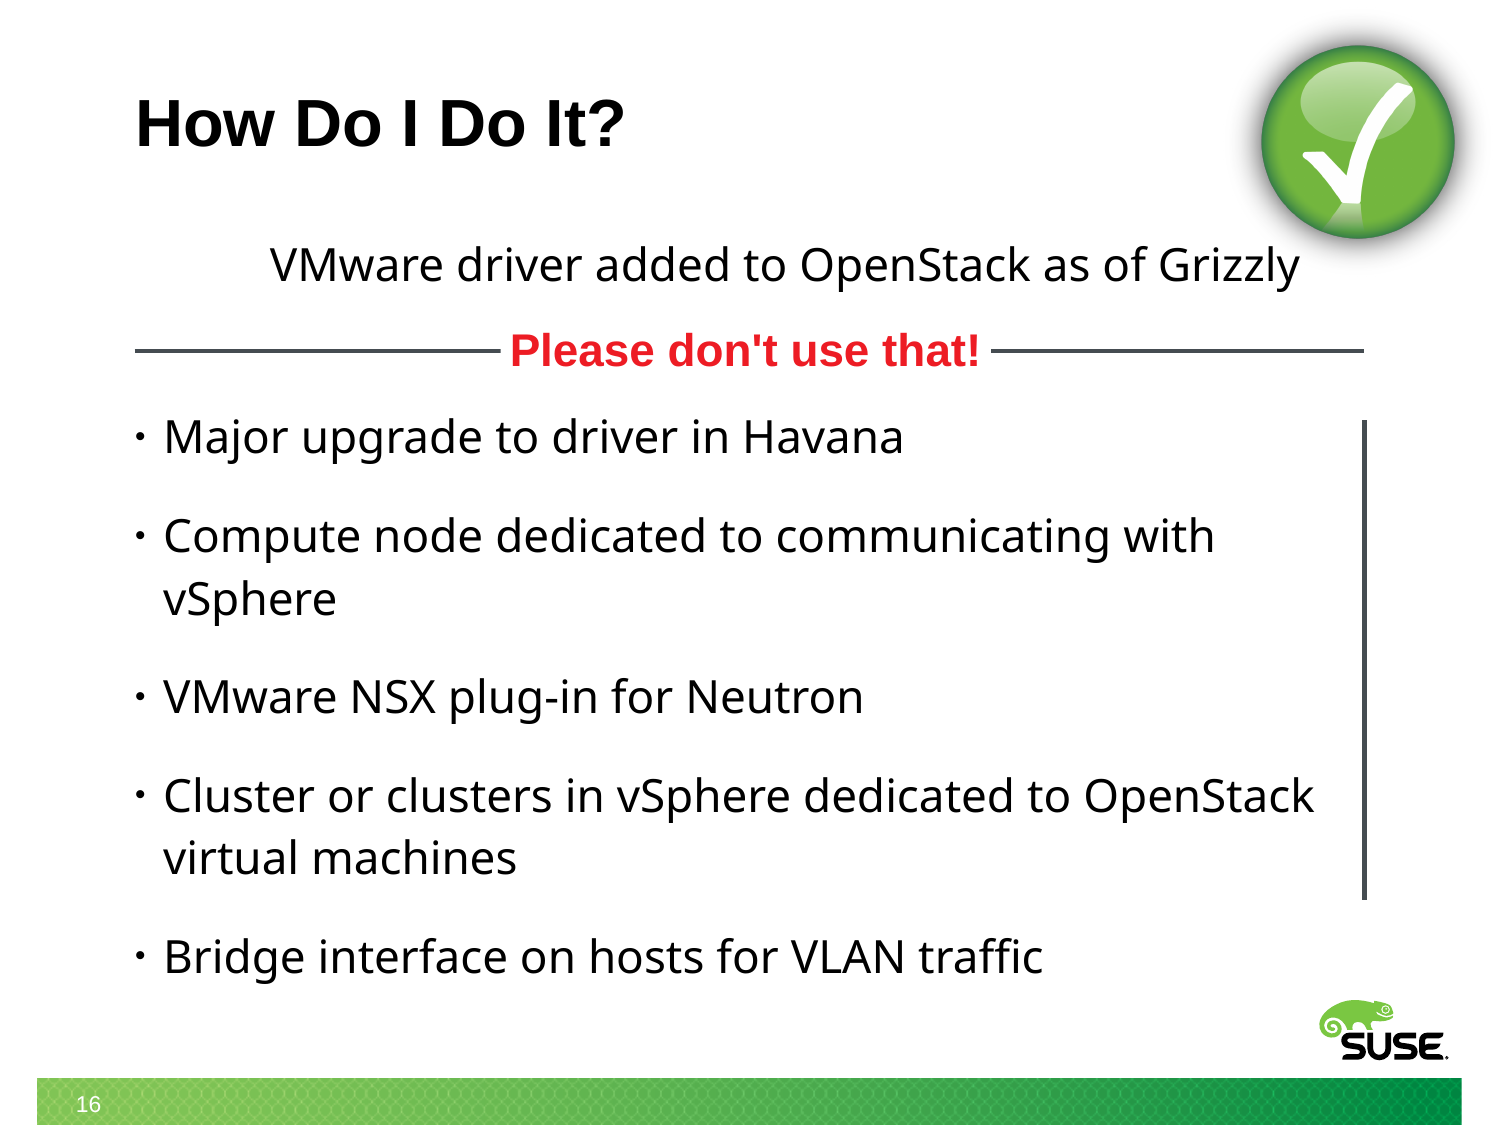

# How Do I Do It?
VMware driver added to OpenStack as of Grizzly
Please don't use that!
Major upgrade to driver in Havana
Compute node dedicated to communicating with vSphere
VMware NSX plug-in for Neutron
Cluster or clusters in vSphere dedicated to OpenStack virtual machines
Bridge interface on hosts for VLAN traffic